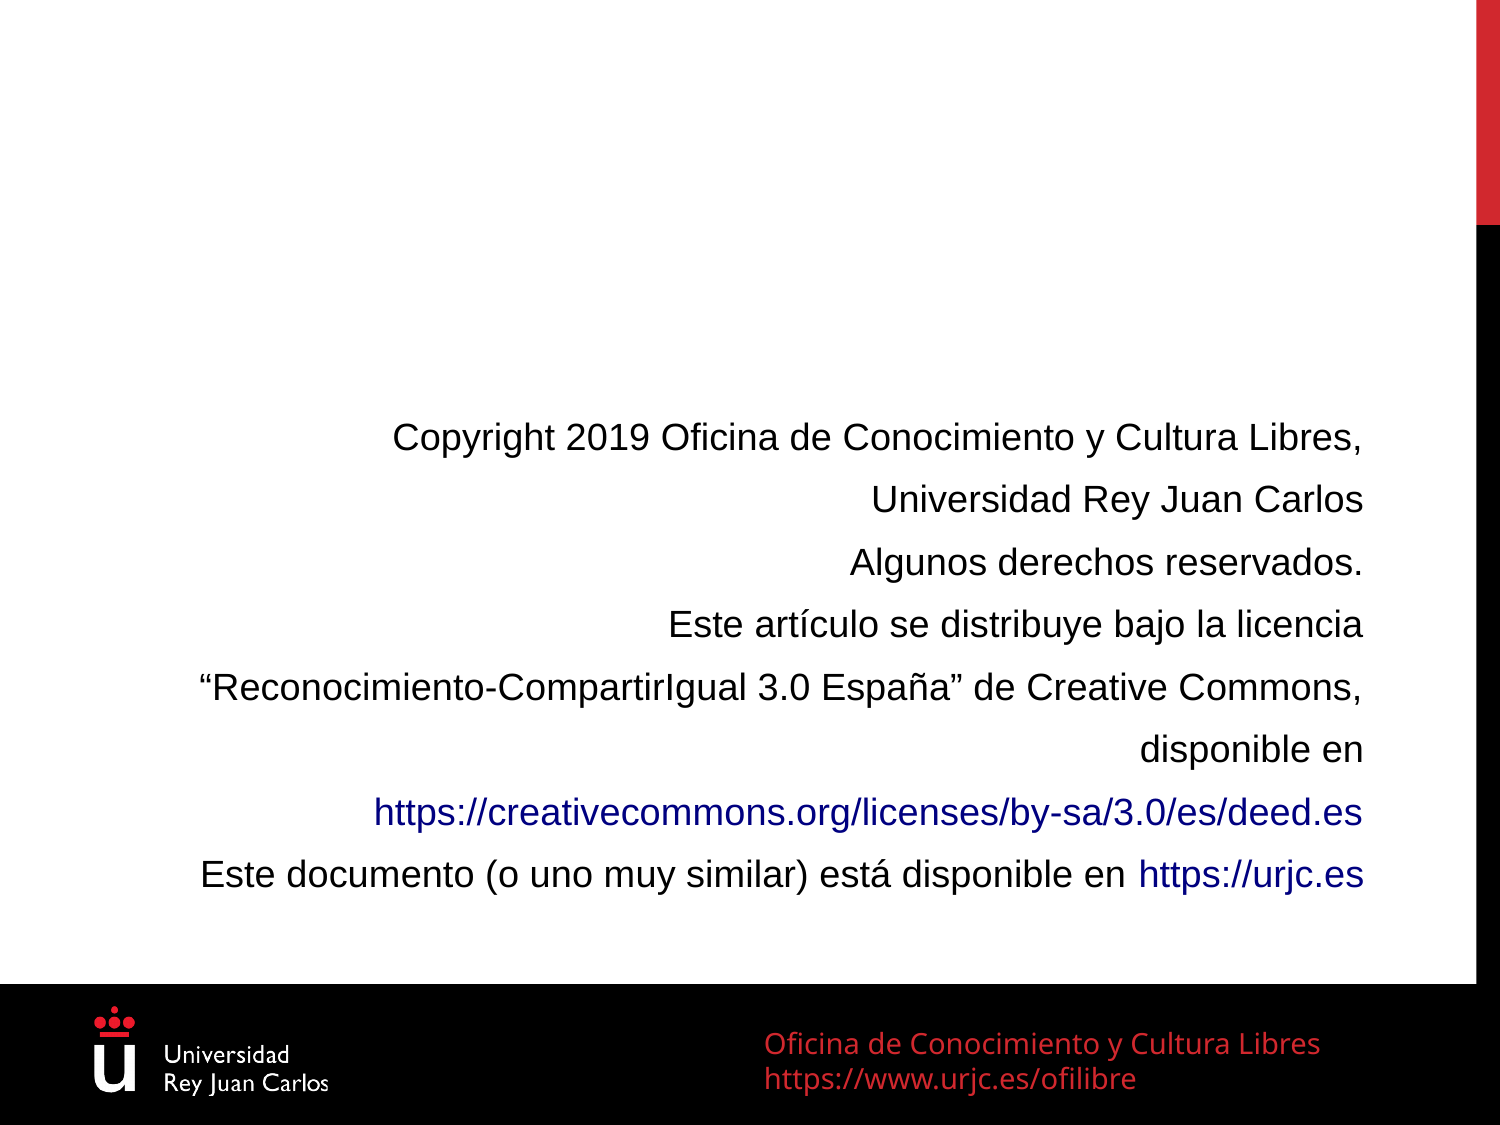

# Copyright 2019 Oficina de Conocimiento y Cultura Libres,
Universidad Rey Juan Carlos
Algunos derechos reservados.
Este artículo se distribuye bajo la licencia
“Reconocimiento-CompartirIgual 3.0 España” de Creative Commons,
disponible en
https://creativecommons.org/licenses/by-sa/3.0/es/deed.es
Este documento (o uno muy similar) está disponible en https://urjc.es
Oficina de Conocimiento y Cultura Libres
https://www.urjc.es/ofilibre